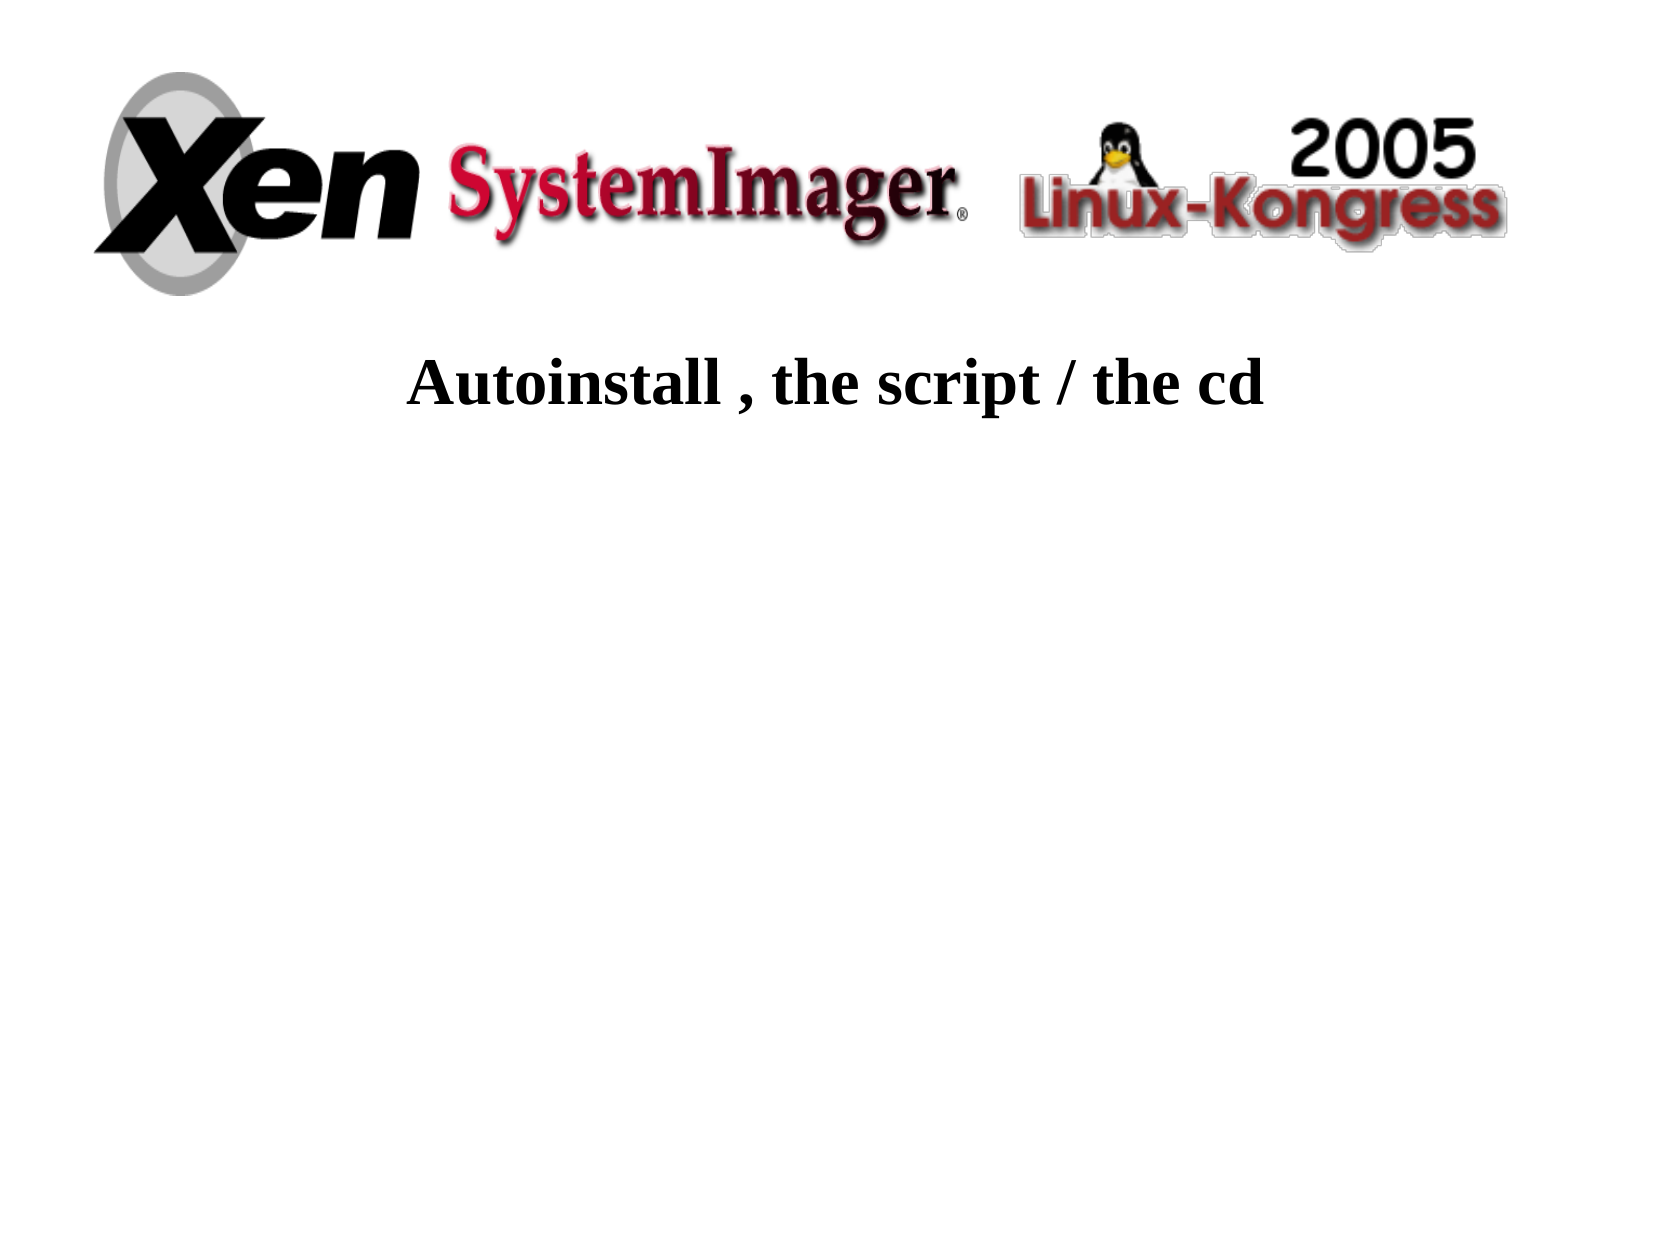

#
Autoinstall , the script / the cd